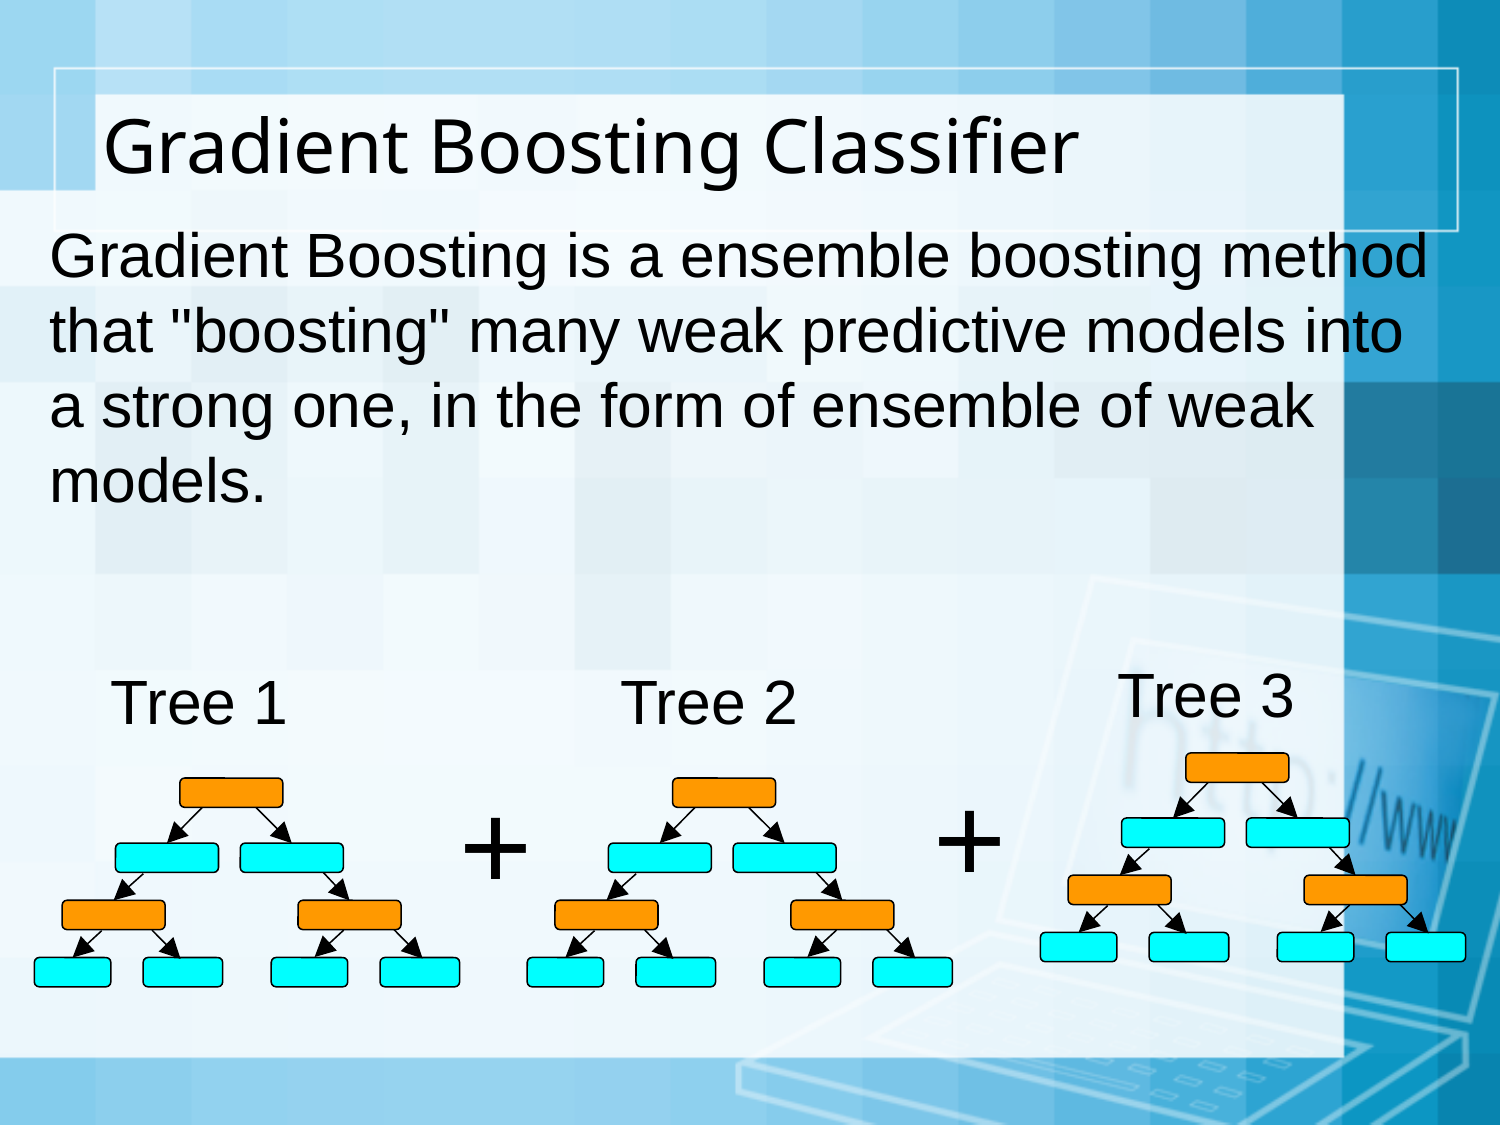

# Gradient Boosting Classifier
Gradient Boosting is a ensemble boosting method that "boosting" many weak predictive models into a strong one, in the form of ensemble of weak models.
Tree 3
Tree 1
Tree 2
+
+